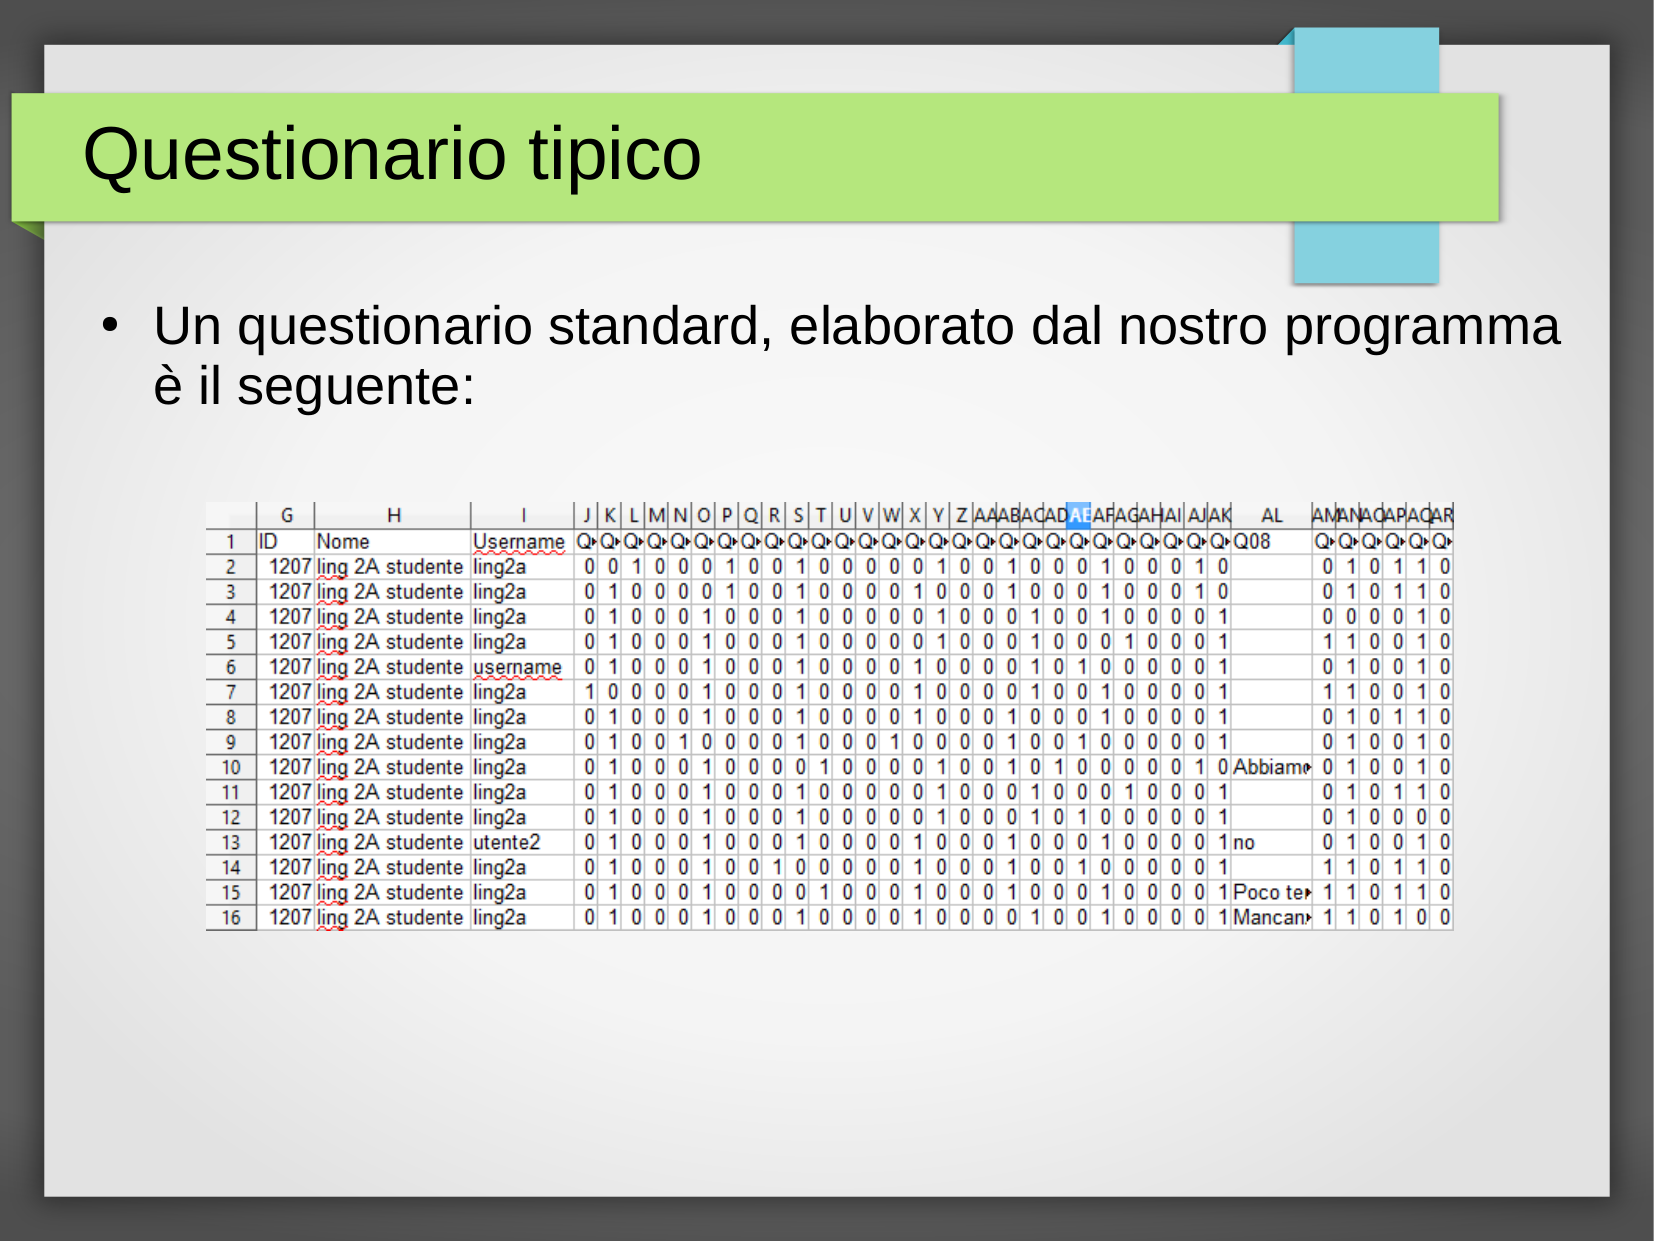

# Questionario tipico
Un questionario standard, elaborato dal nostro programma è il seguente: